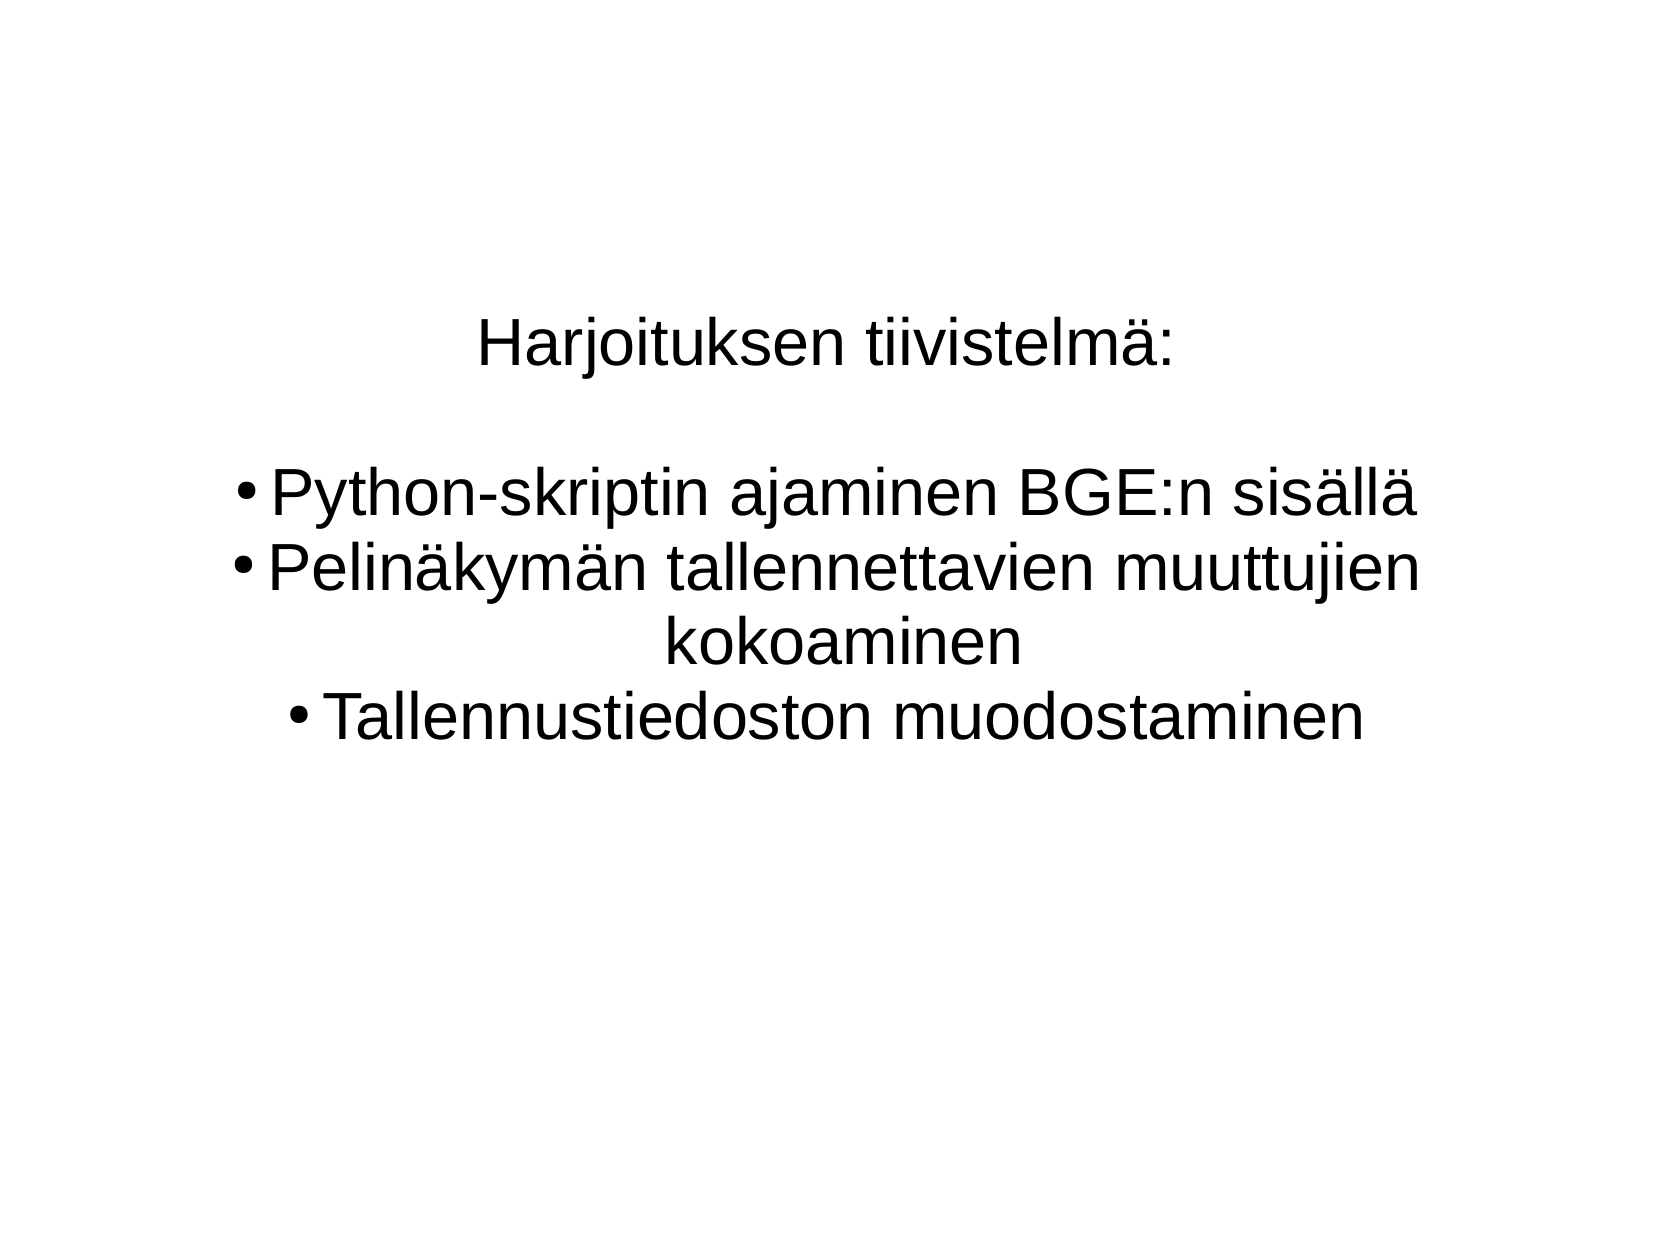

# Harjoituksen tiivistelmä:
Python-skriptin ajaminen BGE:n sisällä
Pelinäkymän tallennettavien muuttujien kokoaminen
Tallennustiedoston muodostaminen